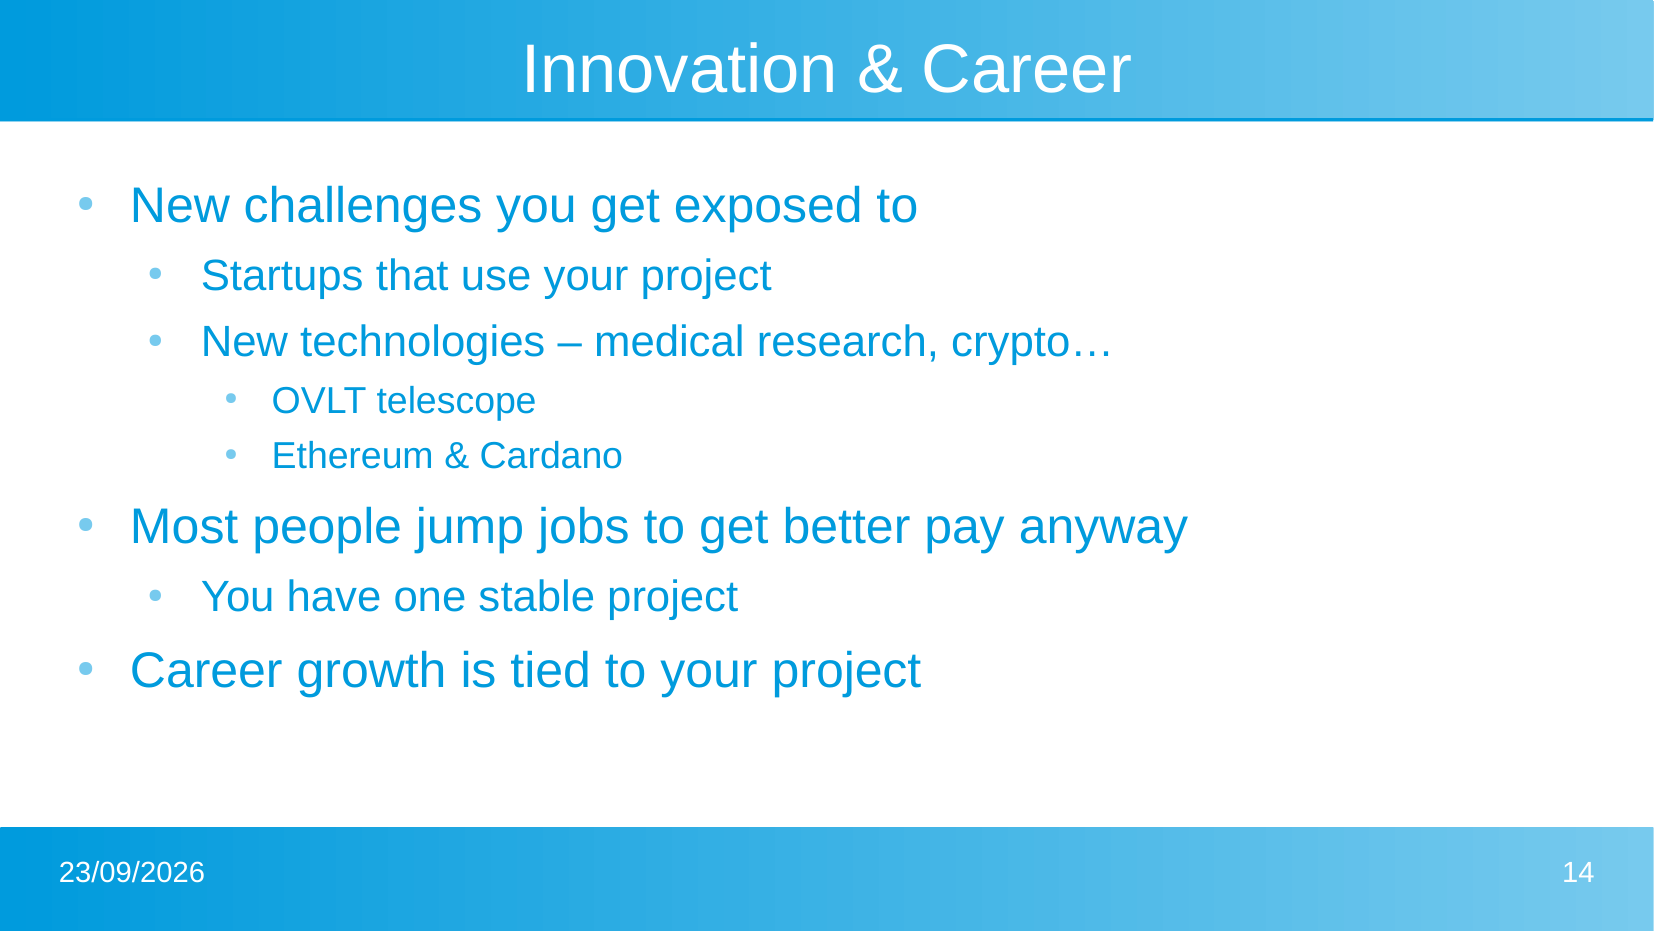

# Innovation & Career
New challenges you get exposed to
Startups that use your project
New technologies – medical research, crypto…
OVLT telescope
Ethereum & Cardano
Most people jump jobs to get better pay anyway
You have one stable project
Career growth is tied to your project
14